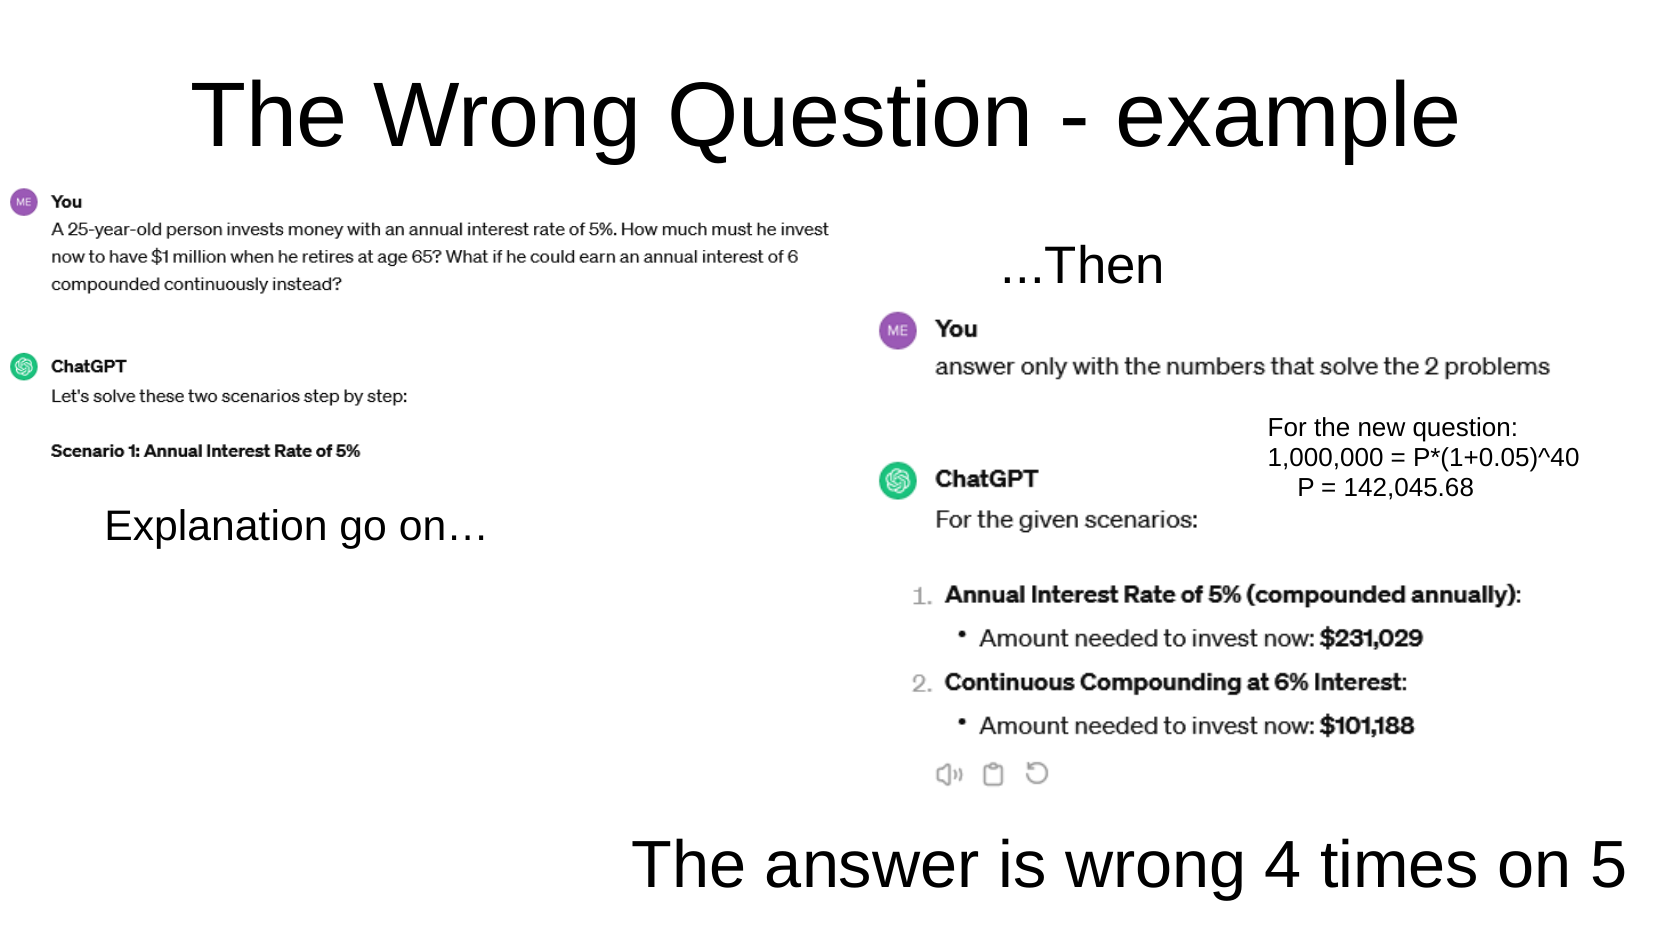

# The Wrong Question - example
...Then
For the new question:
1,000,000 = P*(1+0.05)^40
P = 142,045.68
Explanation go on…
The answer is wrong 4 times on 5